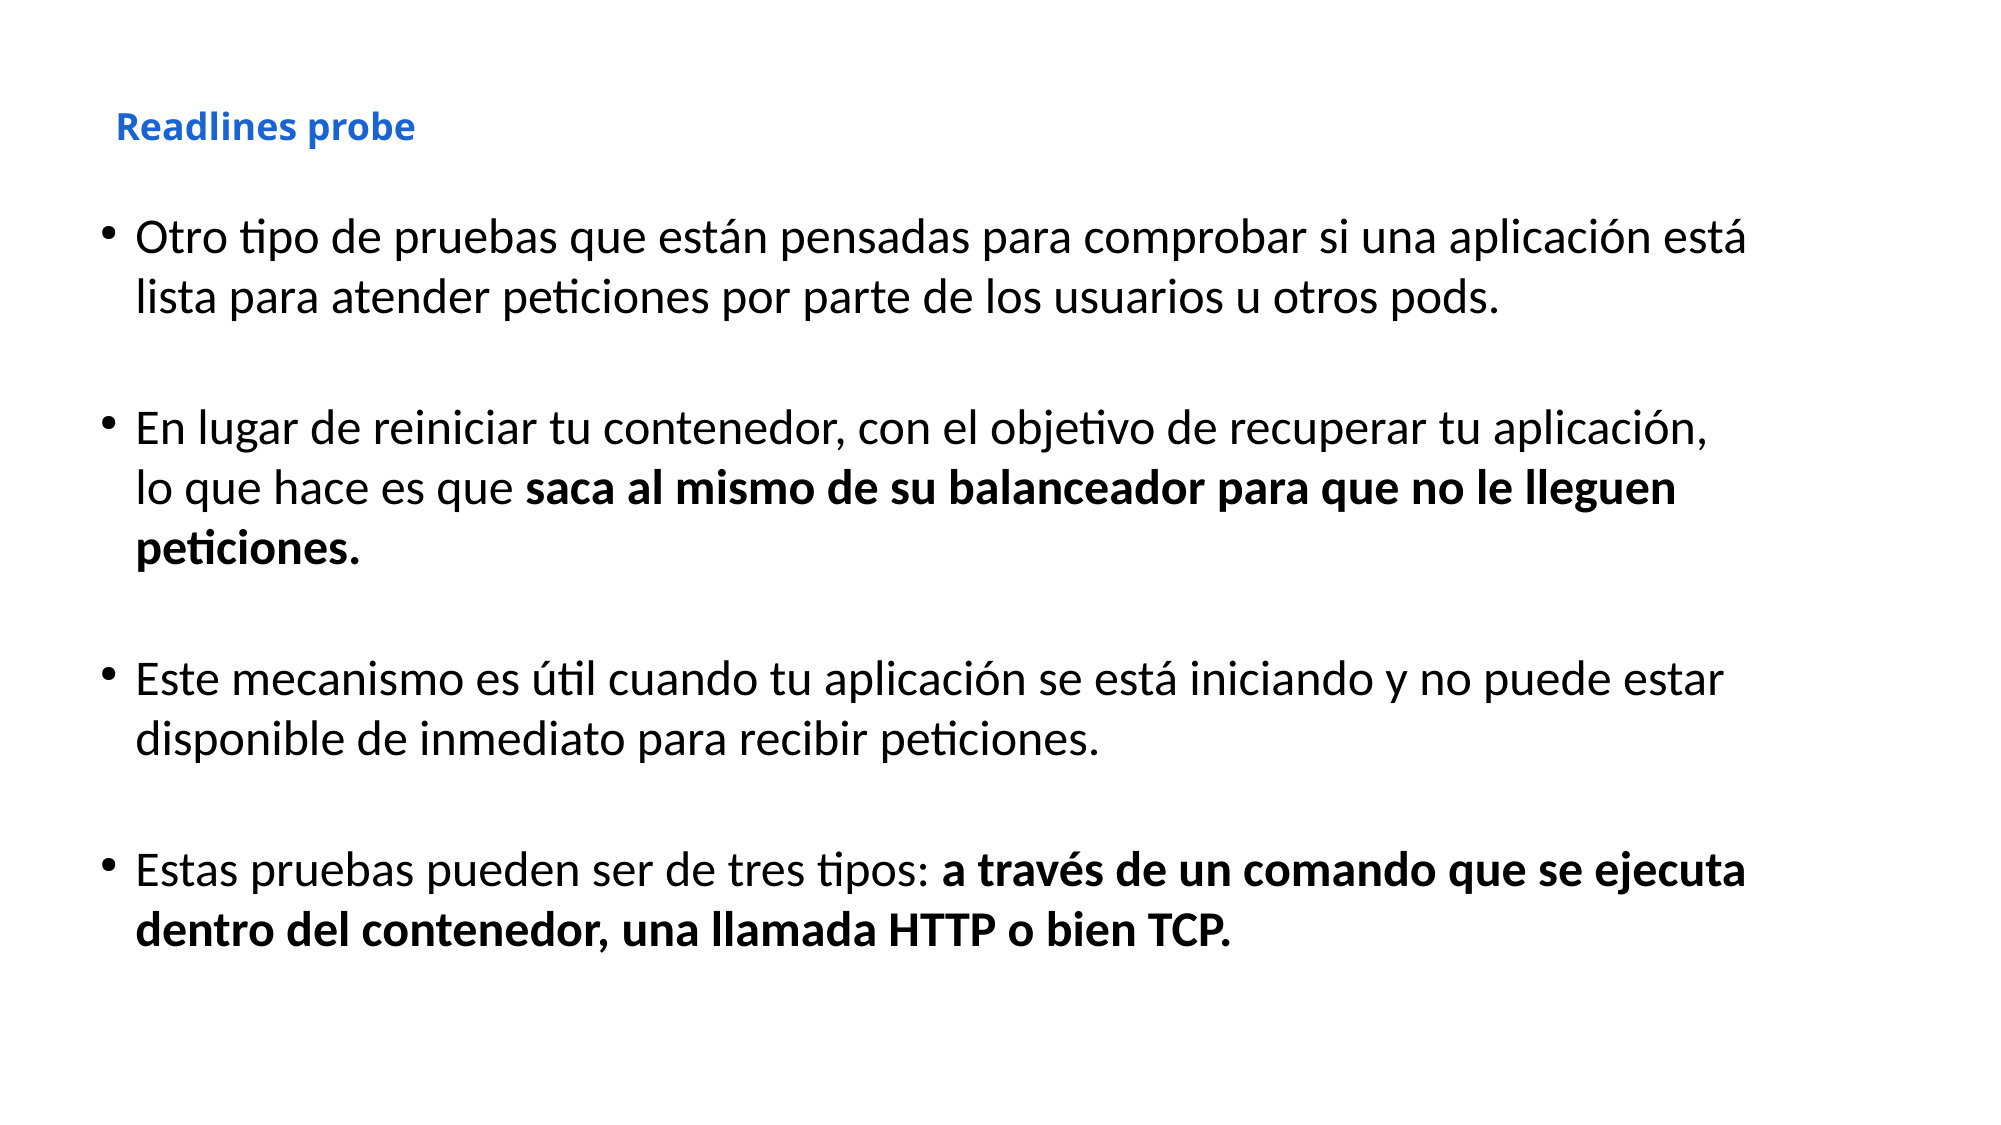

Readlines probe
Otro tipo de pruebas que están pensadas para comprobar si una aplicación está lista para atender peticiones por parte de los usuarios u otros pods.
En lugar de reiniciar tu contenedor, con el objetivo de recuperar tu aplicación, lo que hace es que saca al mismo de su balanceador para que no le lleguen peticiones.
Este mecanismo es útil cuando tu aplicación se está iniciando y no puede estar disponible de inmediato para recibir peticiones.
Estas pruebas pueden ser de tres tipos: a través de un comando que se ejecuta dentro del contenedor, una llamada HTTP o bien TCP.